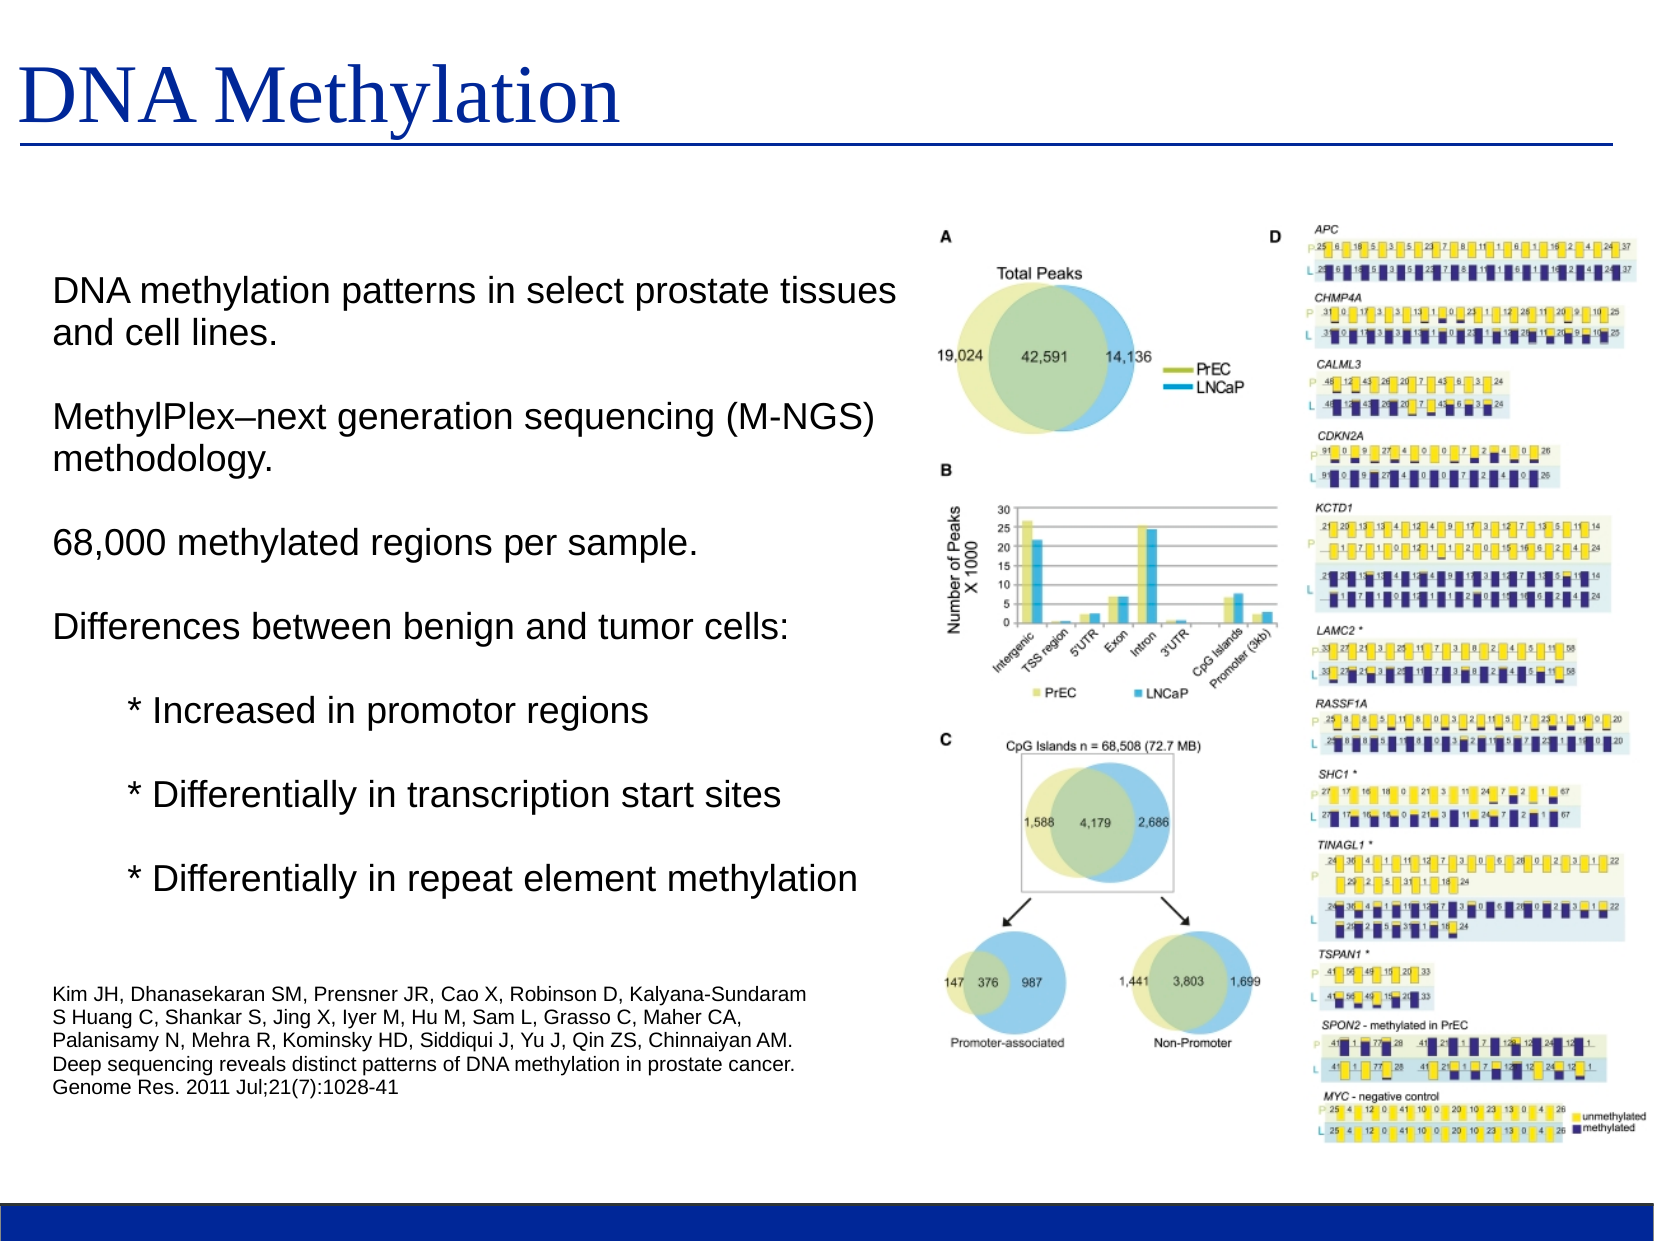

# DNA Methylation
DNA methylation patterns in select prostate tissues and cell lines.
MethylPlex–next generation sequencing (M-NGS) methodology.
68,000 methylated regions per sample.
Differences between benign and tumor cells:
	* Increased in promotor regions
	* Differentially in transcription start sites
	* Differentially in repeat element methylation
Kim JH, Dhanasekaran SM, Prensner JR, Cao X, Robinson D, Kalyana-Sundaram S Huang C, Shankar S, Jing X, Iyer M, Hu M, Sam L, Grasso C, Maher CA, Palanisamy N, Mehra R, Kominsky HD, Siddiqui J, Yu J, Qin ZS, Chinnaiyan AM. Deep sequencing reveals distinct patterns of DNA methylation in prostate cancer. Genome Res. 2011 Jul;21(7):1028-41